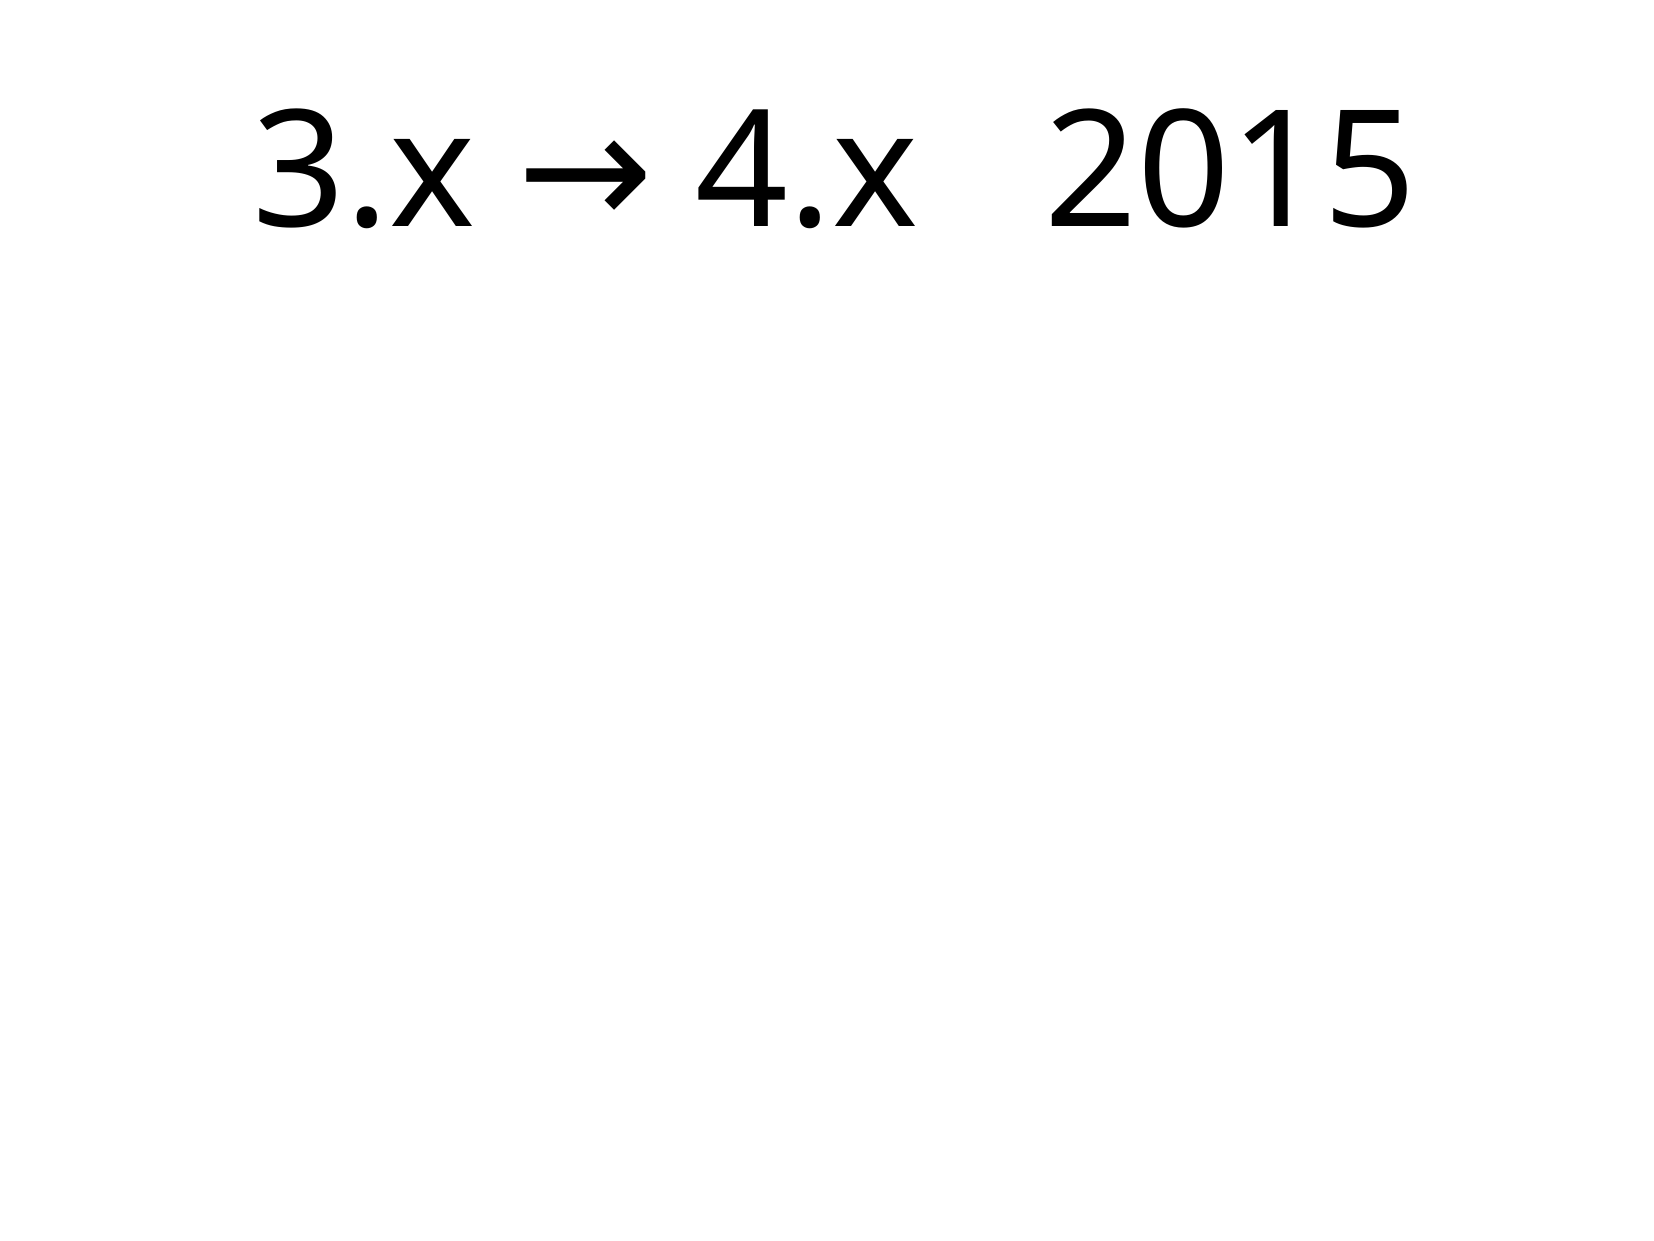

3.x → 4.x 2015
2.6.20 to 2.6.24-rc8